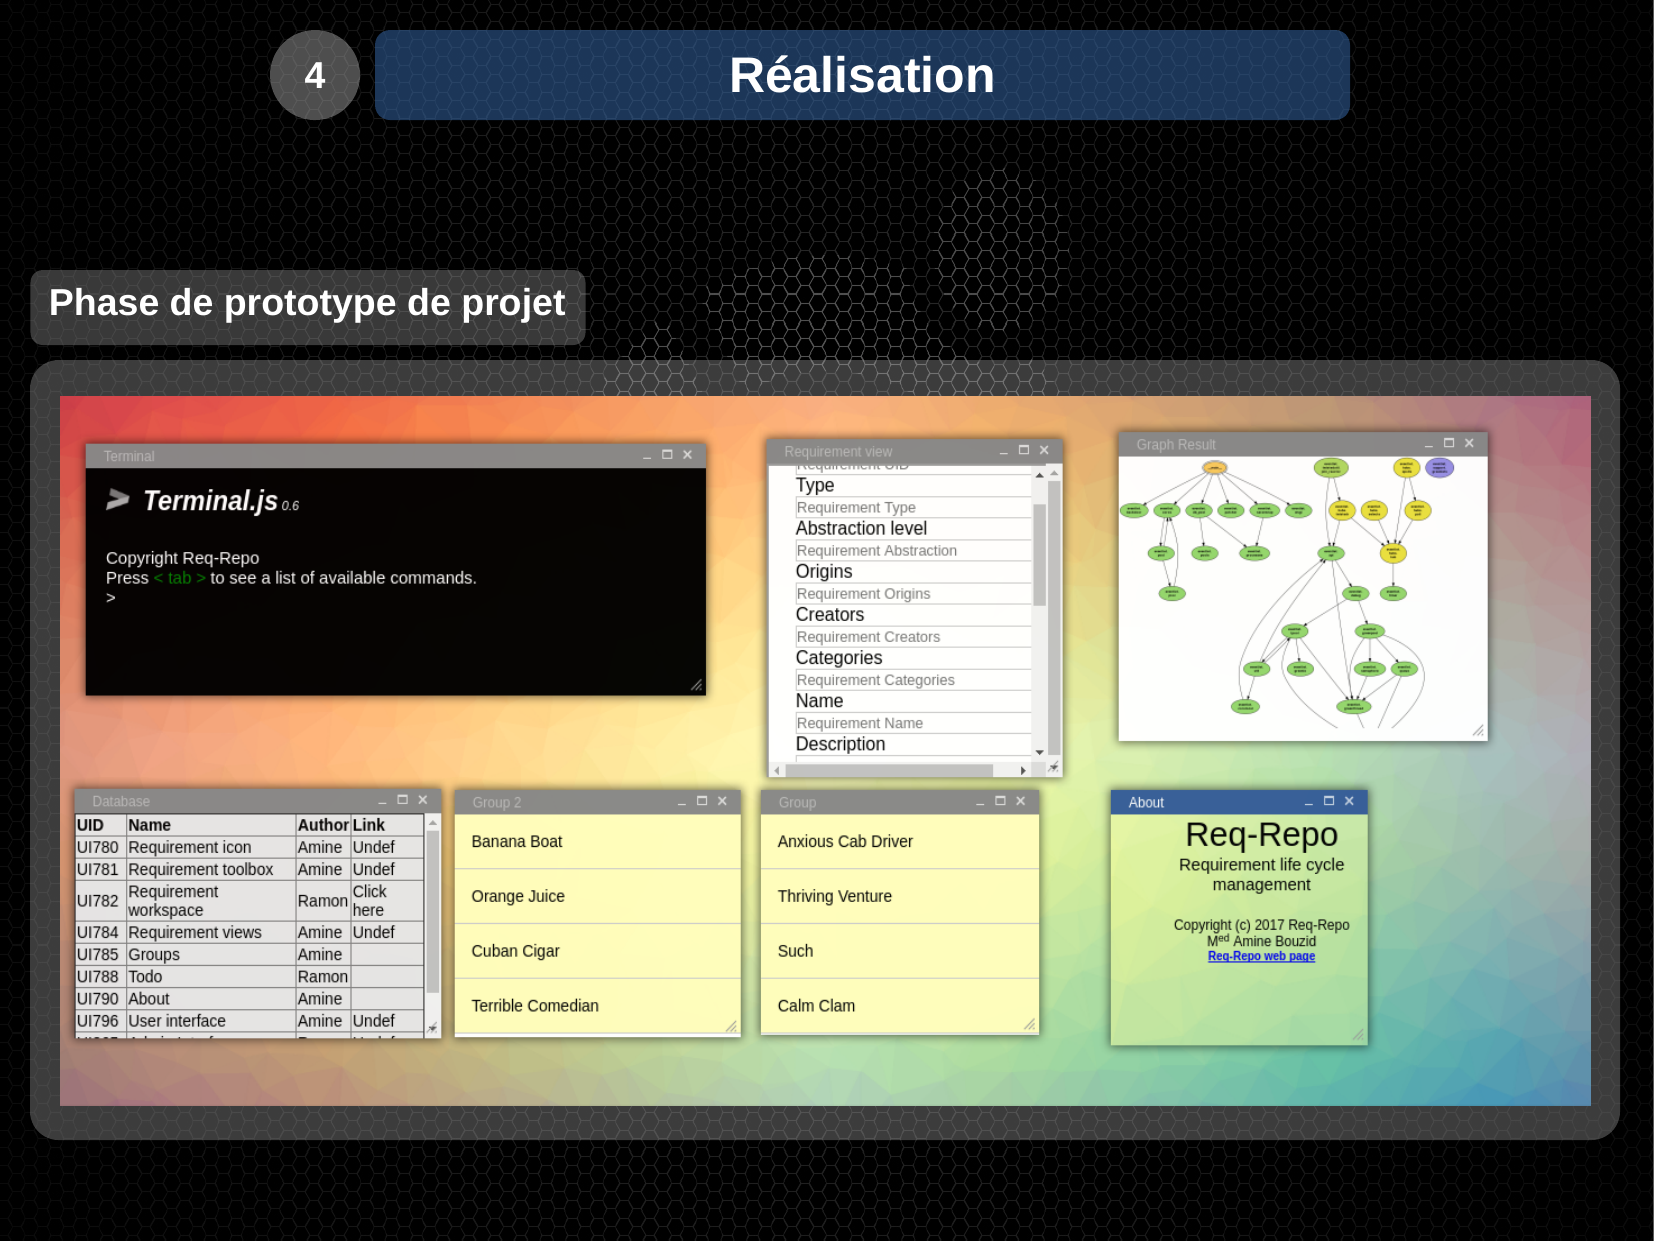

4
Réalisation
Phase de prototype de projet